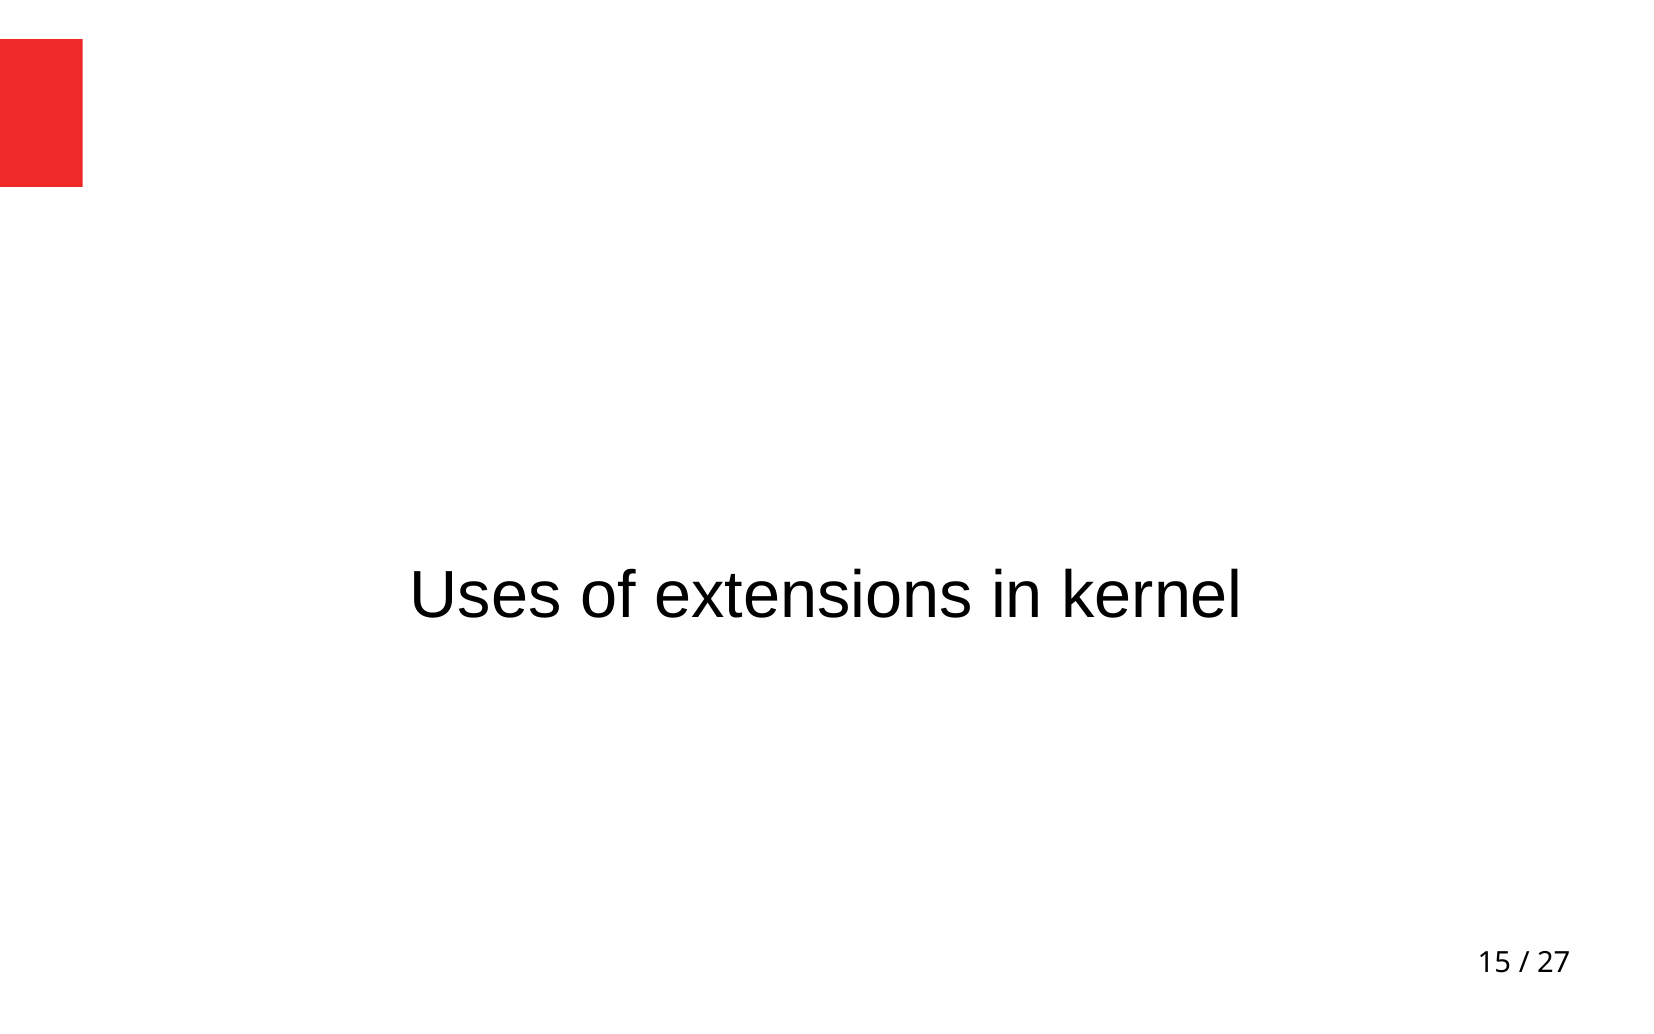

#
Uses of extensions in kernel
15